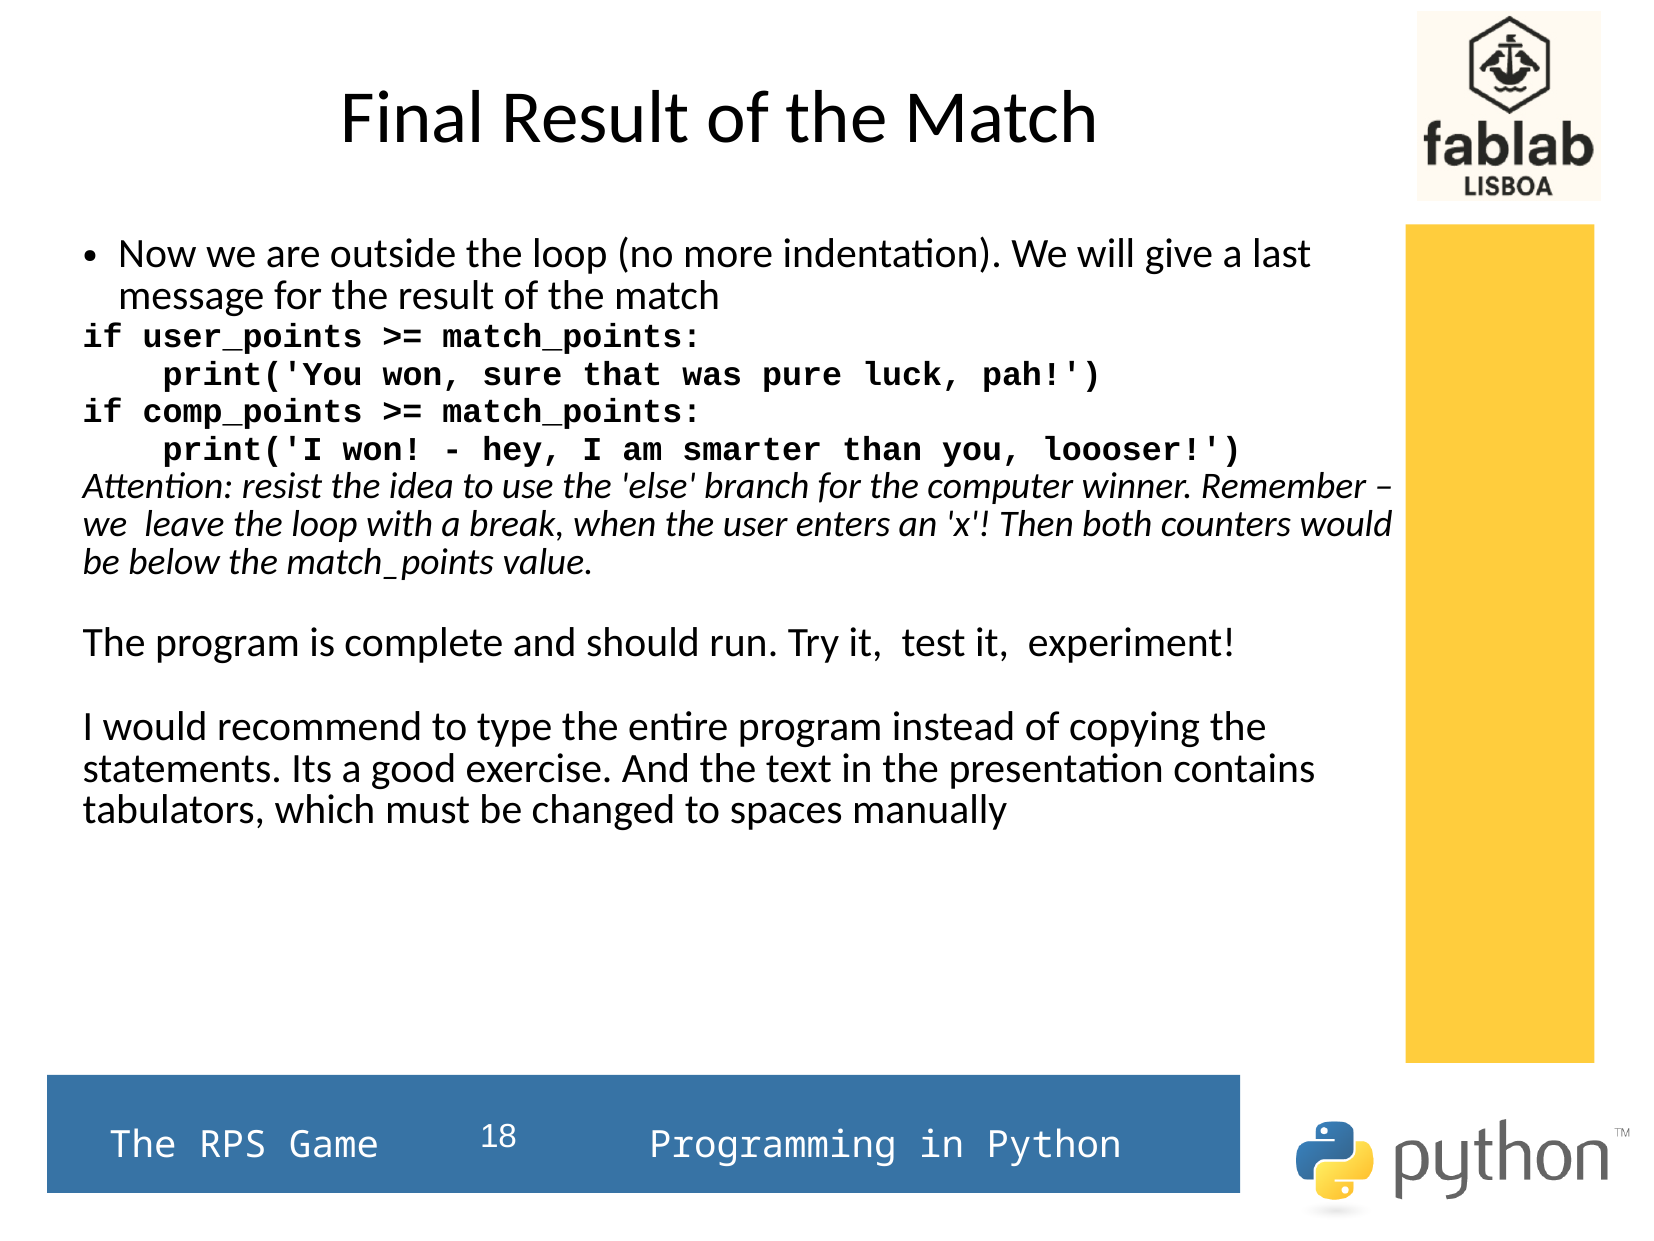

# Final Result of the Match
Now we are outside the loop (no more indentation). We will give a last message for the result of the match
if user_points >= match_points:
 print('You won, sure that was pure luck, pah!')
if comp_points >= match_points:
 print('I won! - hey, I am smarter than you, loooser!')
Attention: resist the idea to use the 'else' branch for the computer winner. Remember – we leave the loop with a break, when the user enters an 'x'! Then both counters would be below the match_points value.
The program is complete and should run. Try it, test it, experiment!
I would recommend to type the entire program instead of copying the statements. Its a good exercise. And the text in the presentation contains tabulators, which must be changed to spaces manually
The RPS Game Programming in Python